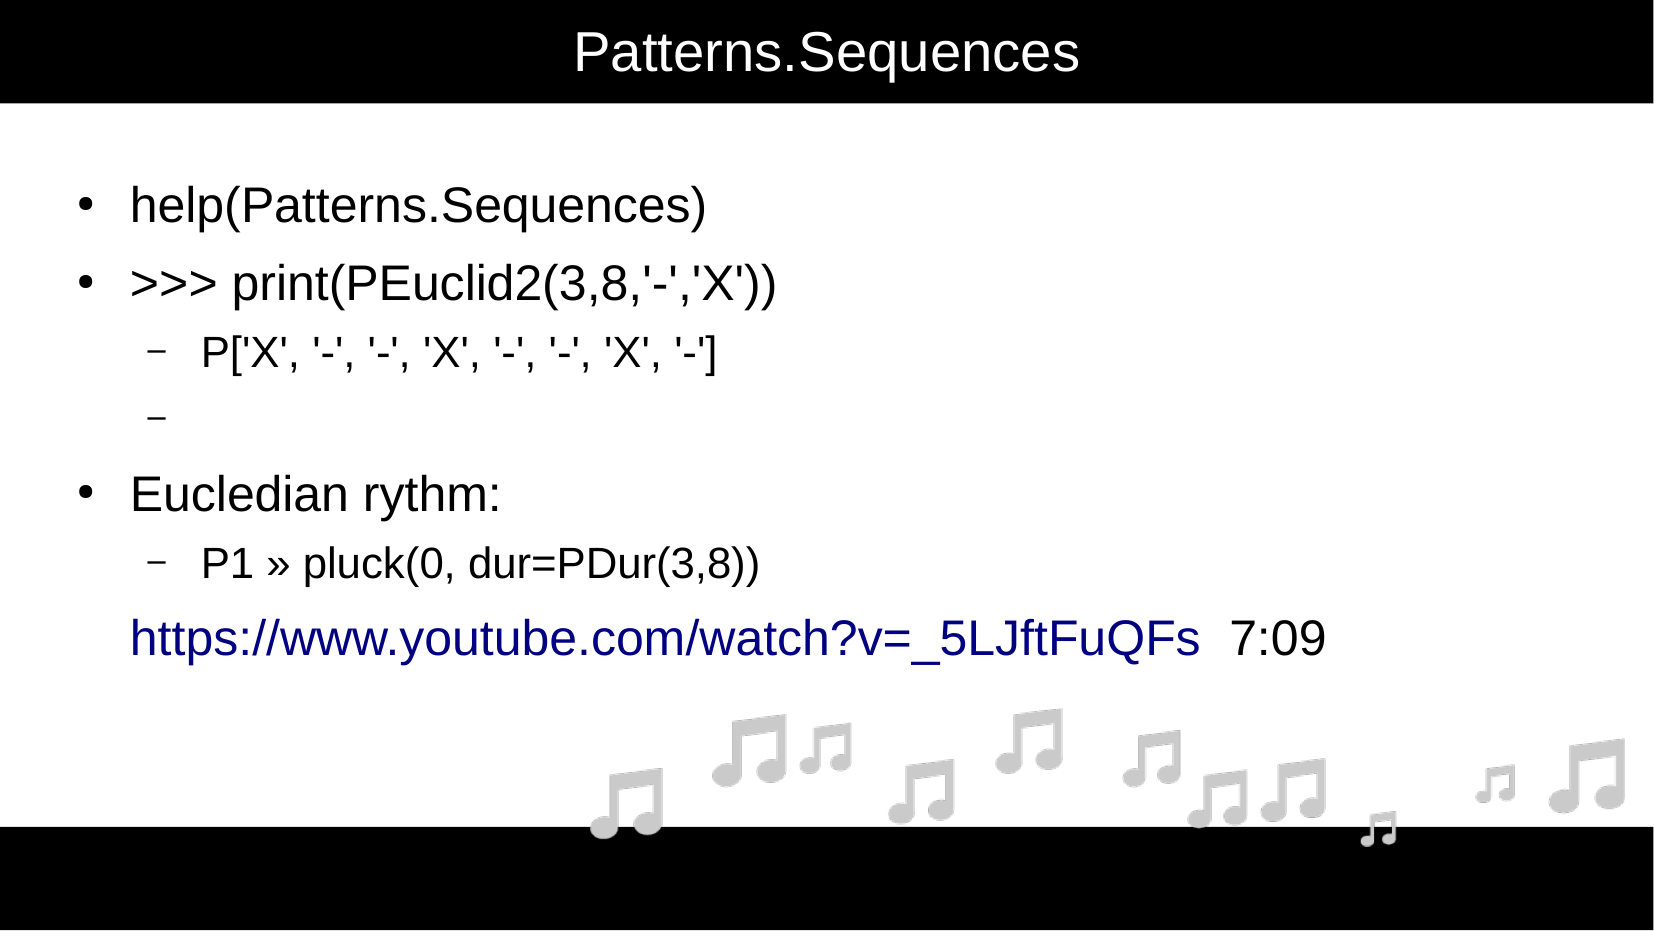

# Patterns.Sequences
help(Patterns.Sequences)
>>> print(PEuclid2(3,8,'-','X'))
P['X', '-', '-', 'X', '-', '-', 'X', '-']
Eucledian rythm:
P1 » pluck(0, dur=PDur(3,8))
https://www.youtube.com/watch?v=_5LJftFuQFs 7:09